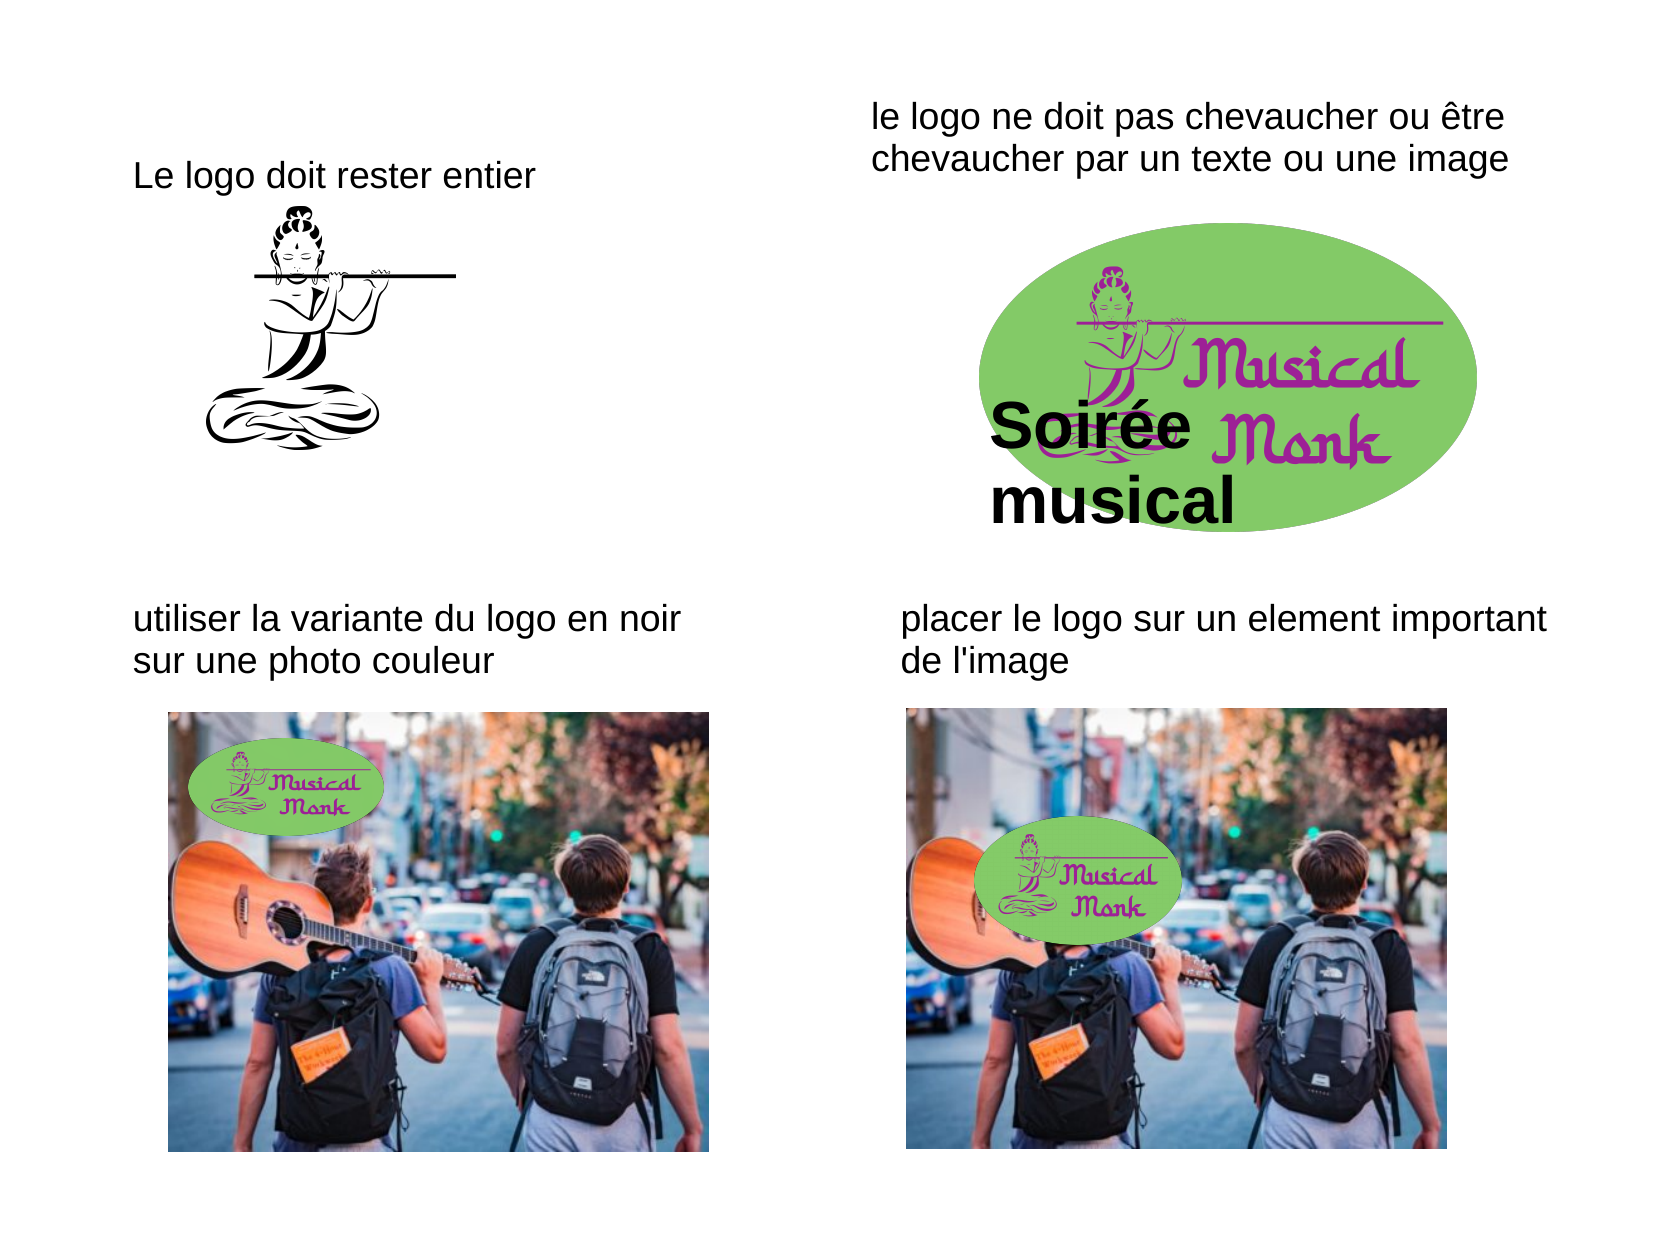

le logo ne doit pas chevaucher ou être chevaucher par un texte ou une image
Le logo doit rester entier
Soirée musical
utiliser la variante du logo en noir sur une photo couleur
placer le logo sur un element important de l'image